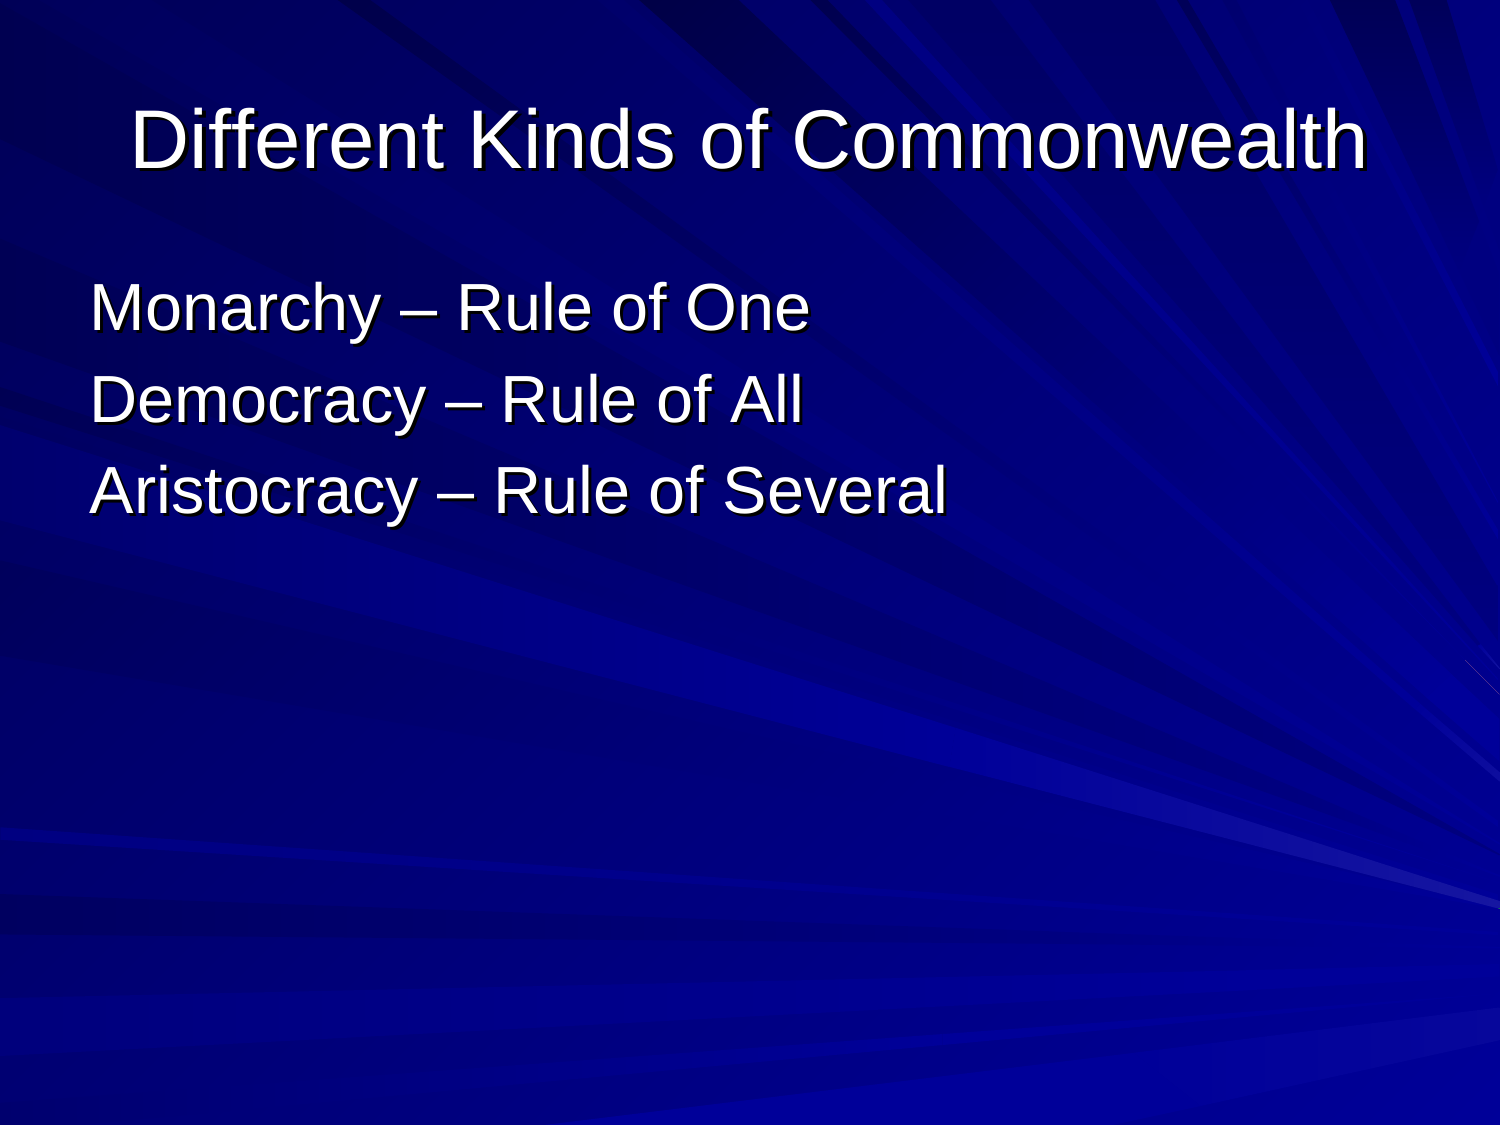

# Different Kinds of Commonwealth
Monarchy – Rule of One
Democracy – Rule of All
Aristocracy – Rule of Several